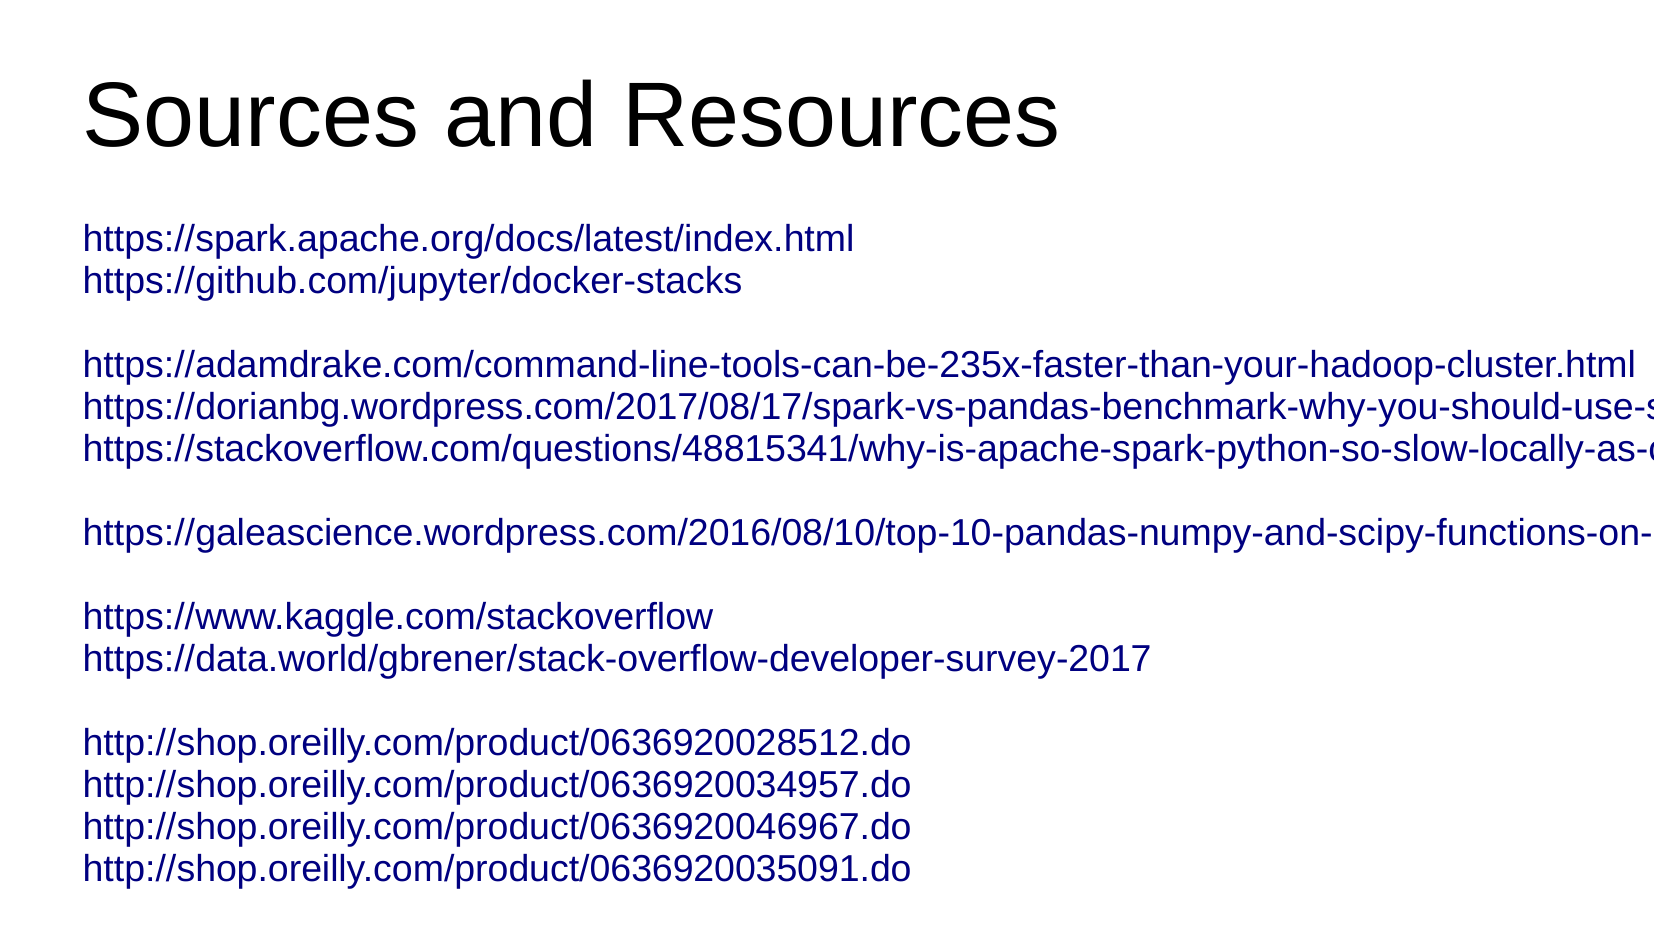

# Sources and Resources
https://spark.apache.org/docs/latest/index.html
https://github.com/jupyter/docker-stacks
https://adamdrake.com/command-line-tools-can-be-235x-faster-than-your-hadoop-cluster.html
https://dorianbg.wordpress.com/2017/08/17/spark-vs-pandas-benchmark-why-you-should-use-spark-only-with-really-big-data/
https://stackoverflow.com/questions/48815341/why-is-apache-spark-python-so-slow-locally-as-compared-to-pandas
https://galeascience.wordpress.com/2016/08/10/top-10-pandas-numpy-and-scipy-functions-on-github/
https://www.kaggle.com/stackoverflow
https://data.world/gbrener/stack-overflow-developer-survey-2017
http://shop.oreilly.com/product/0636920028512.do
http://shop.oreilly.com/product/0636920034957.do
http://shop.oreilly.com/product/0636920046967.do
http://shop.oreilly.com/product/0636920035091.do